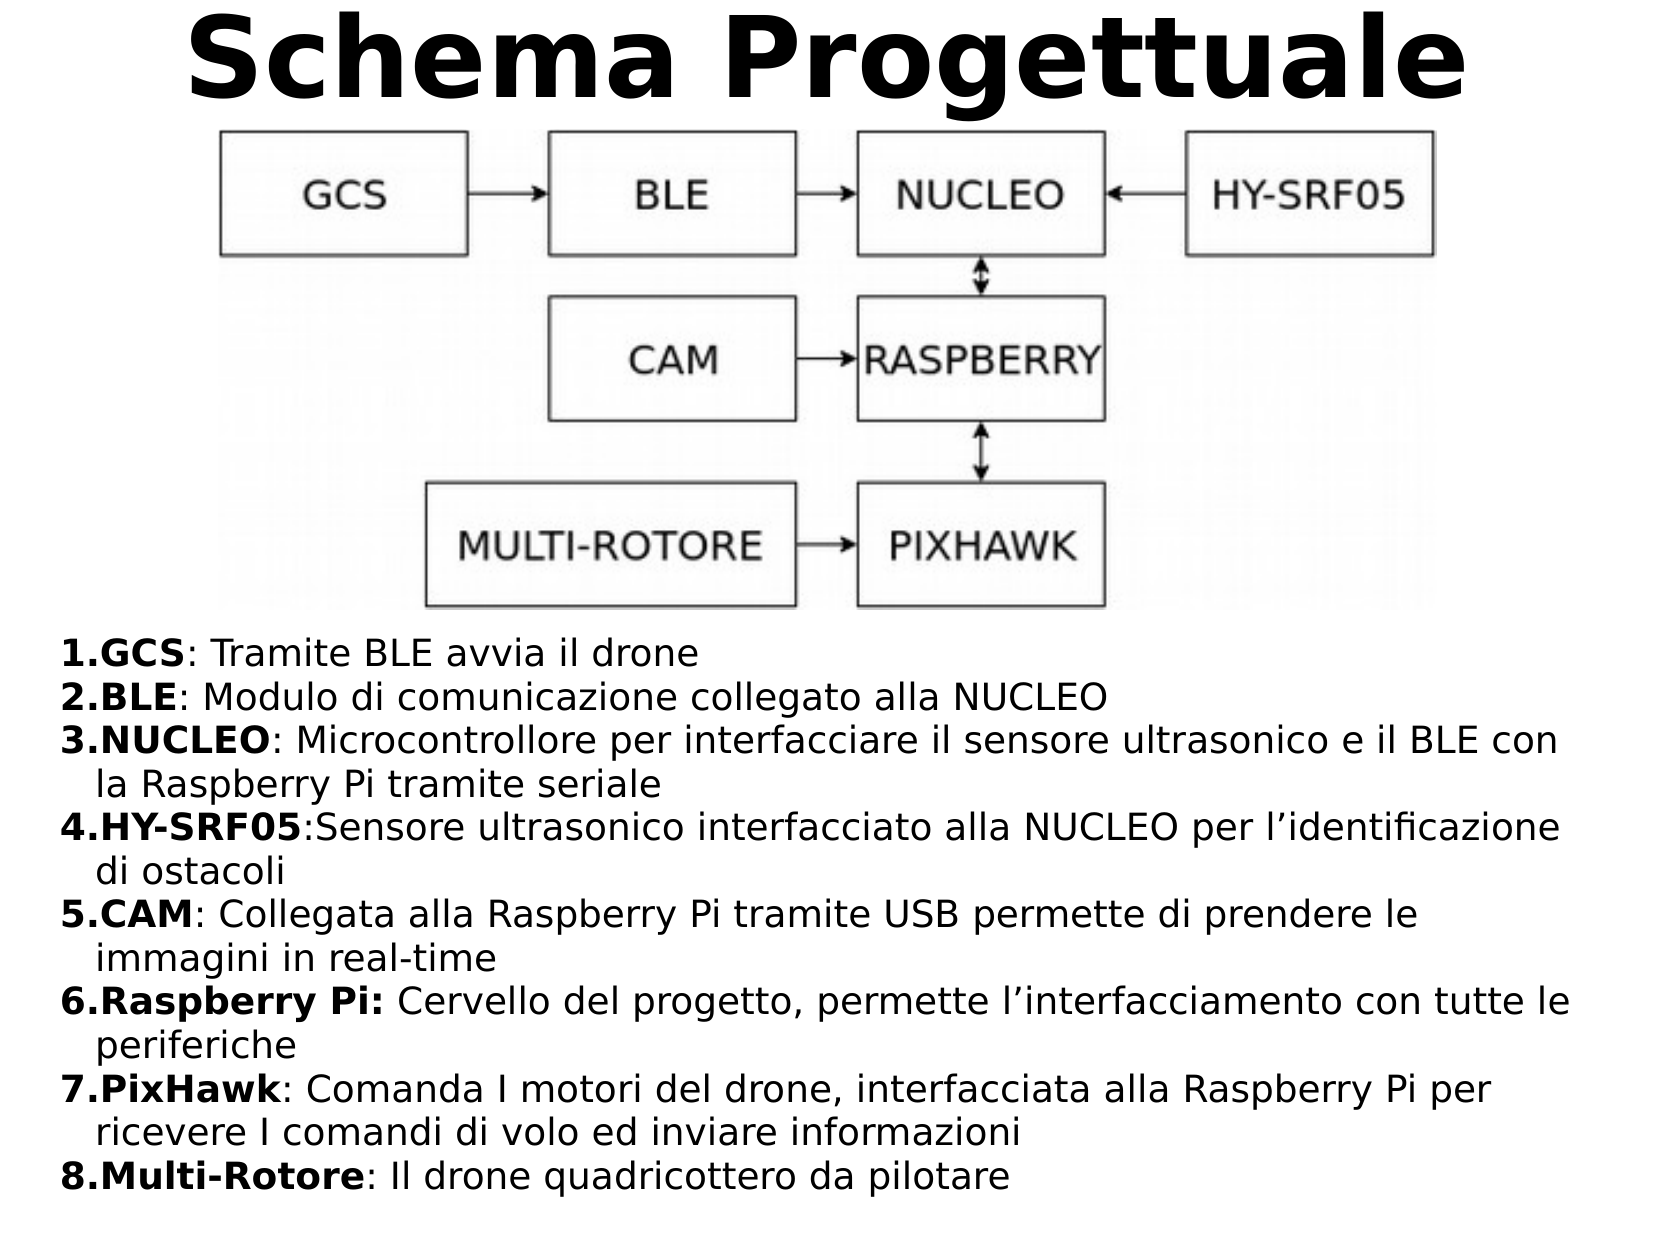

# Schema Progettuale
GCS: Tramite BLE avvia il drone
BLE: Modulo di comunicazione collegato alla NUCLEO
NUCLEO: Microcontrollore per interfacciare il sensore ultrasonico e il BLE con la Raspberry Pi tramite seriale
HY-SRF05:Sensore ultrasonico interfacciato alla NUCLEO per l’identificazione di ostacoli
CAM: Collegata alla Raspberry Pi tramite USB permette di prendere le immagini in real-time
Raspberry Pi: Cervello del progetto, permette l’interfacciamento con tutte le periferiche
PixHawk: Comanda I motori del drone, interfacciata alla Raspberry Pi per ricevere I comandi di volo ed inviare informazioni
Multi-Rotore: Il drone quadricottero da pilotare